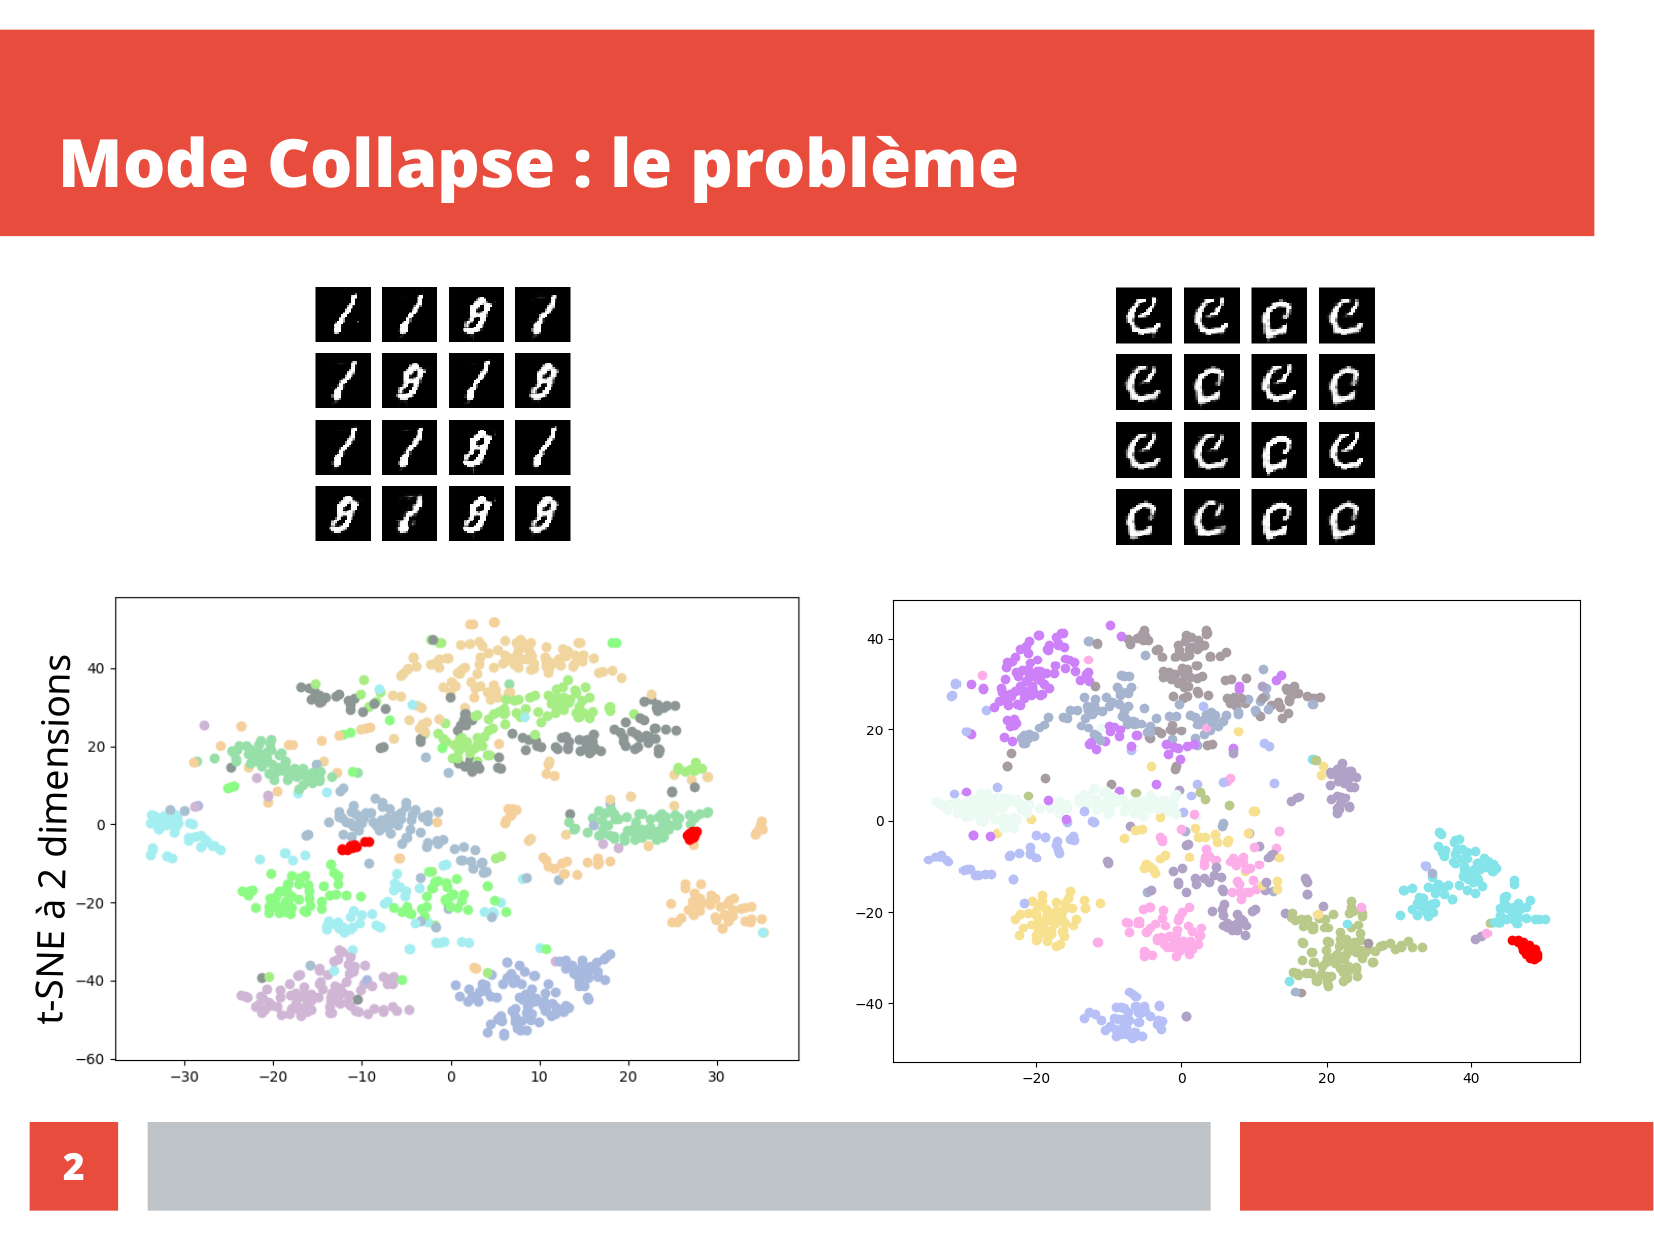

# Mode Collapse : le problème
t-SNE à 2 dimensions
2